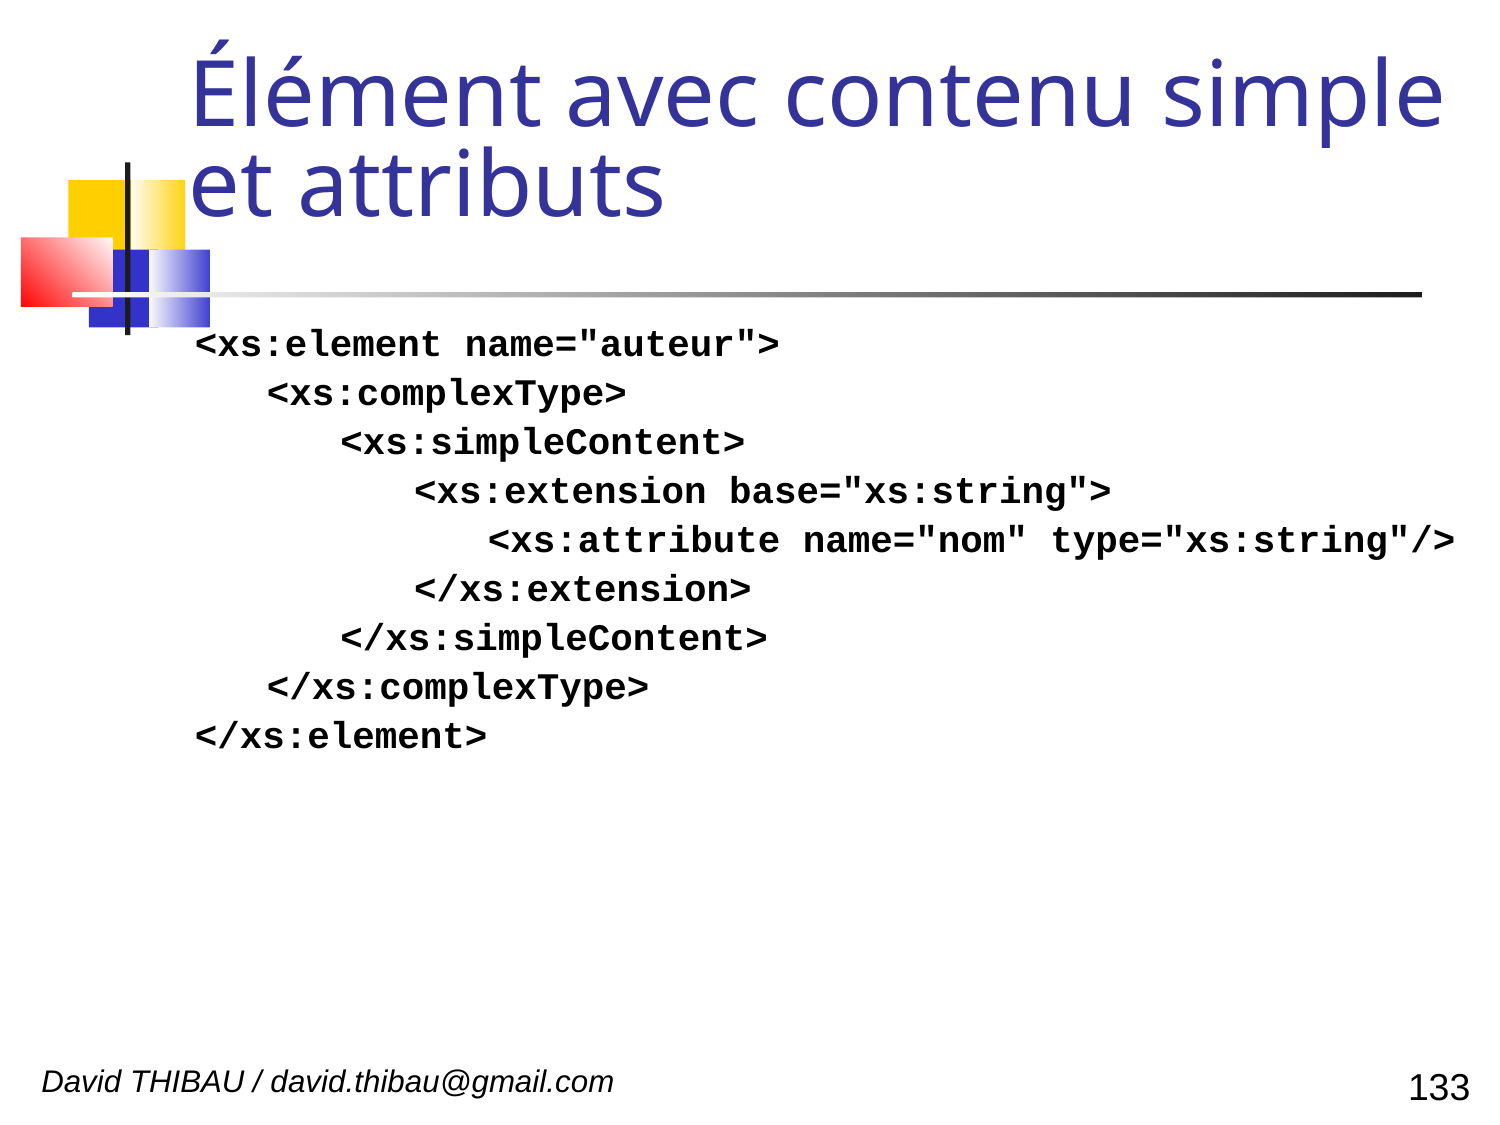

# Élément avec contenu simple et attributs
<xs:element name="auteur">
		<xs:complexType>
			<xs:simpleContent>
				<xs:extension base="xs:string">
					<xs:attribute name="nom" type="xs:string"/>
				</xs:extension>
			</xs:simpleContent>
		</xs:complexType>
</xs:element>